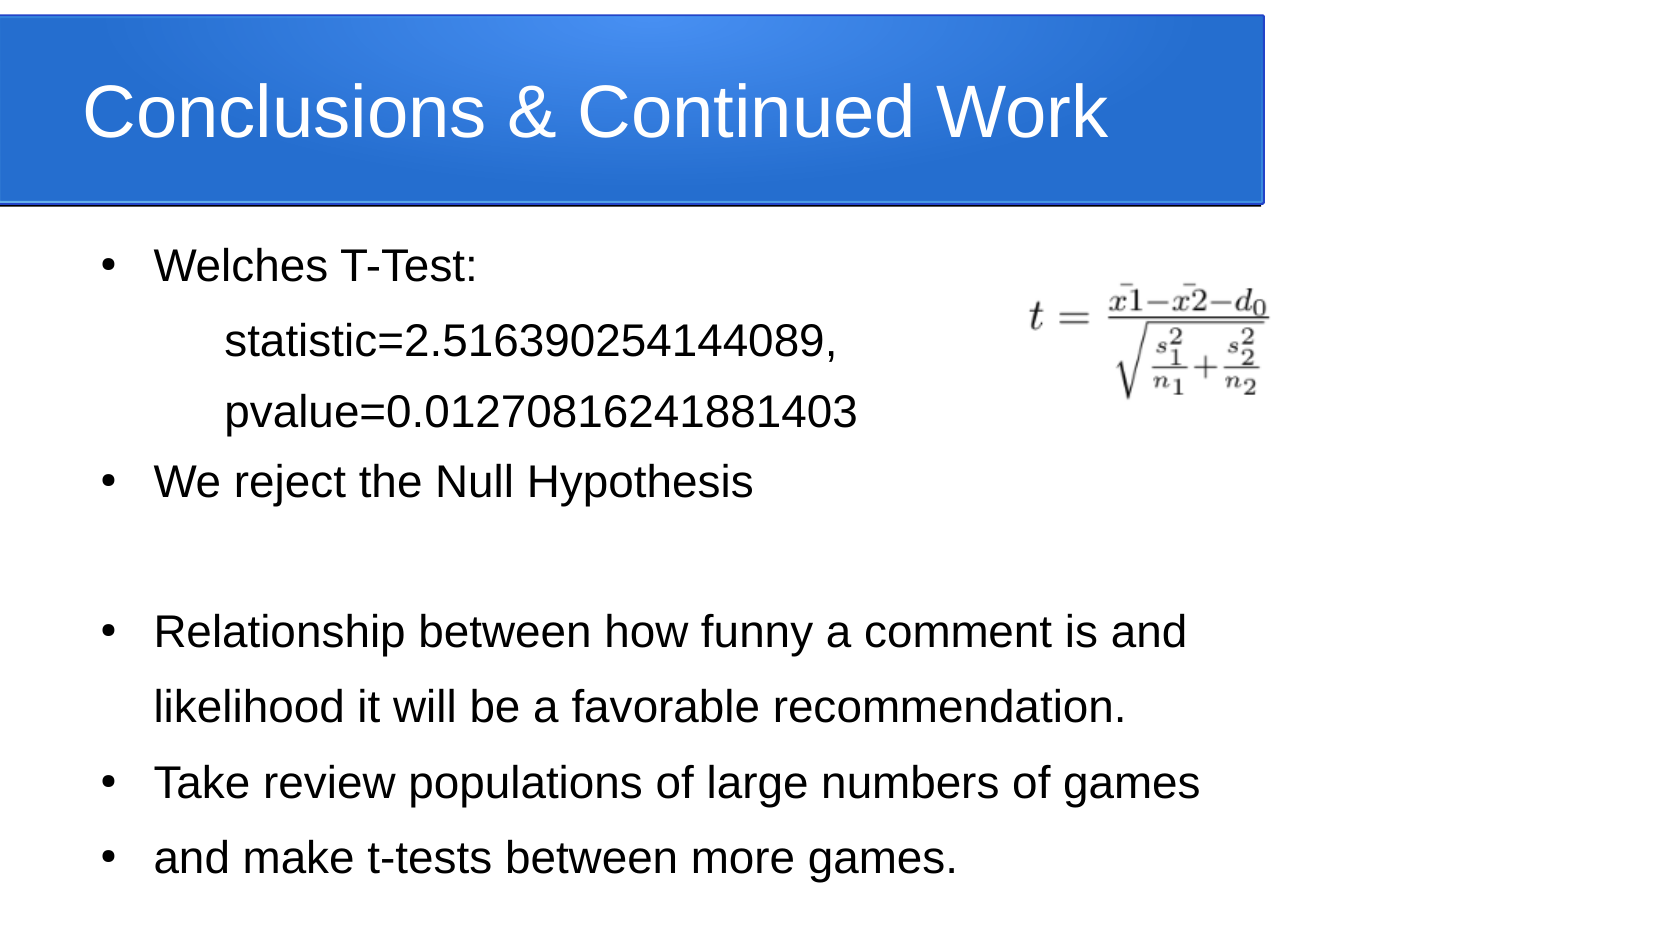

# Conclusions & Continued Work
Welches T-Test:
statistic=2.516390254144089,
pvalue=0.01270816241881403
We reject the Null Hypothesis
Relationship between how funny a comment is and
likelihood it will be a favorable recommendation.
Take review populations of large numbers of games
and make t-tests between more games.